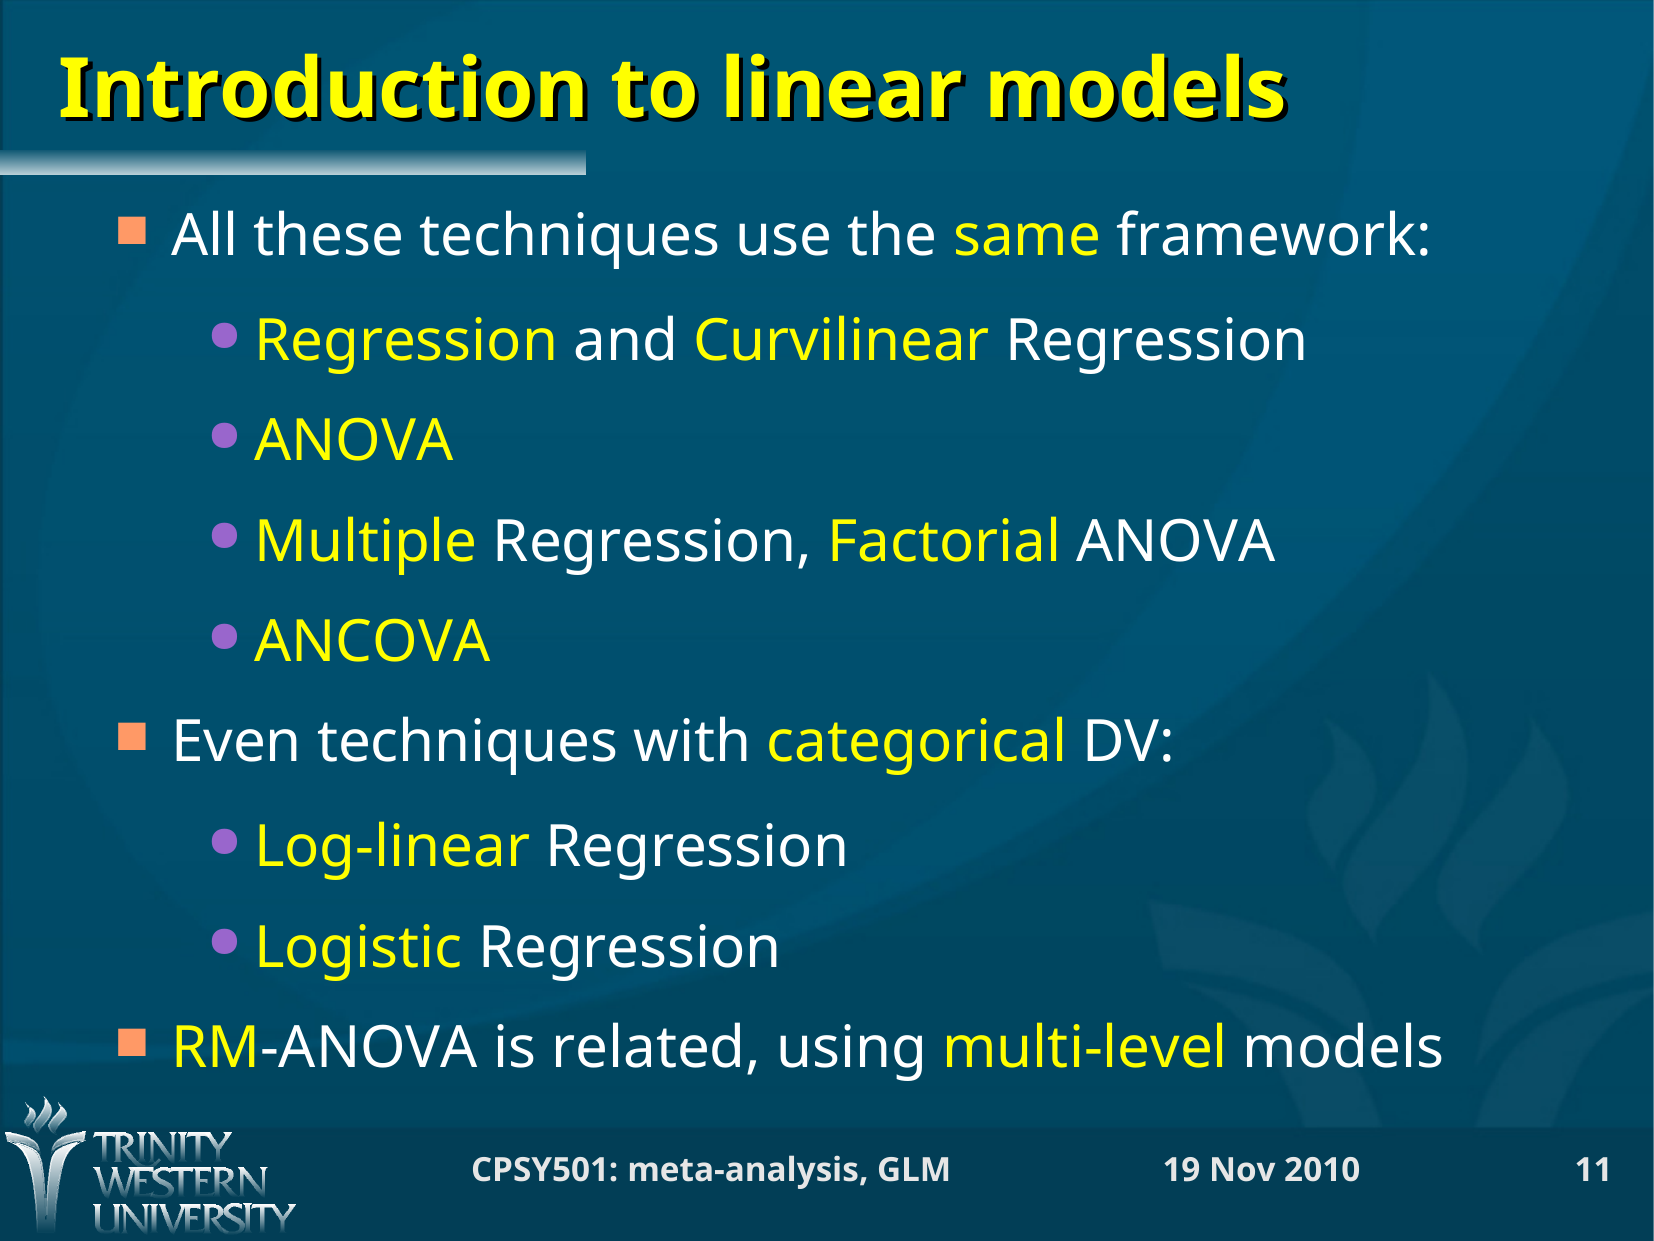

# Introduction to linear models
All these techniques use the same framework:
Regression and Curvilinear Regression
ANOVA
Multiple Regression, Factorial ANOVA
ANCOVA
Even techniques with categorical DV:
Log-linear Regression
Logistic Regression
RM-ANOVA is related, using multi-level models
CPSY501: meta-analysis, GLM
19 Nov 2010
11